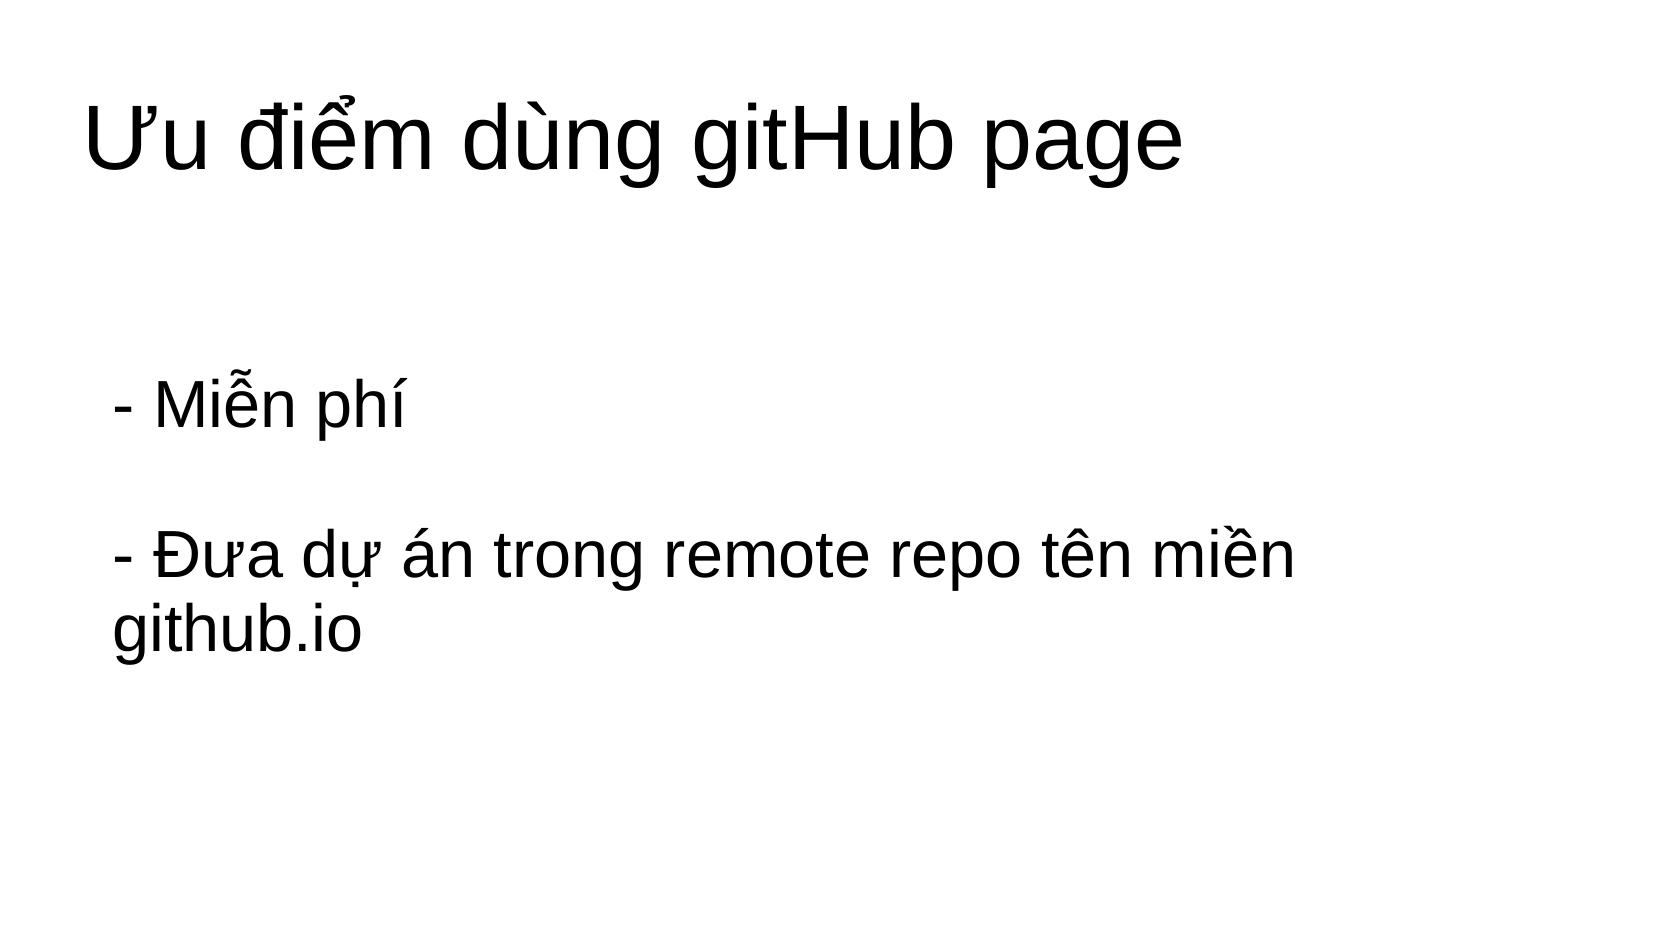

# Ưu điểm dùng gitHub page
- Miễn phí
- Đưa dự án trong remote repo tên miền github.io